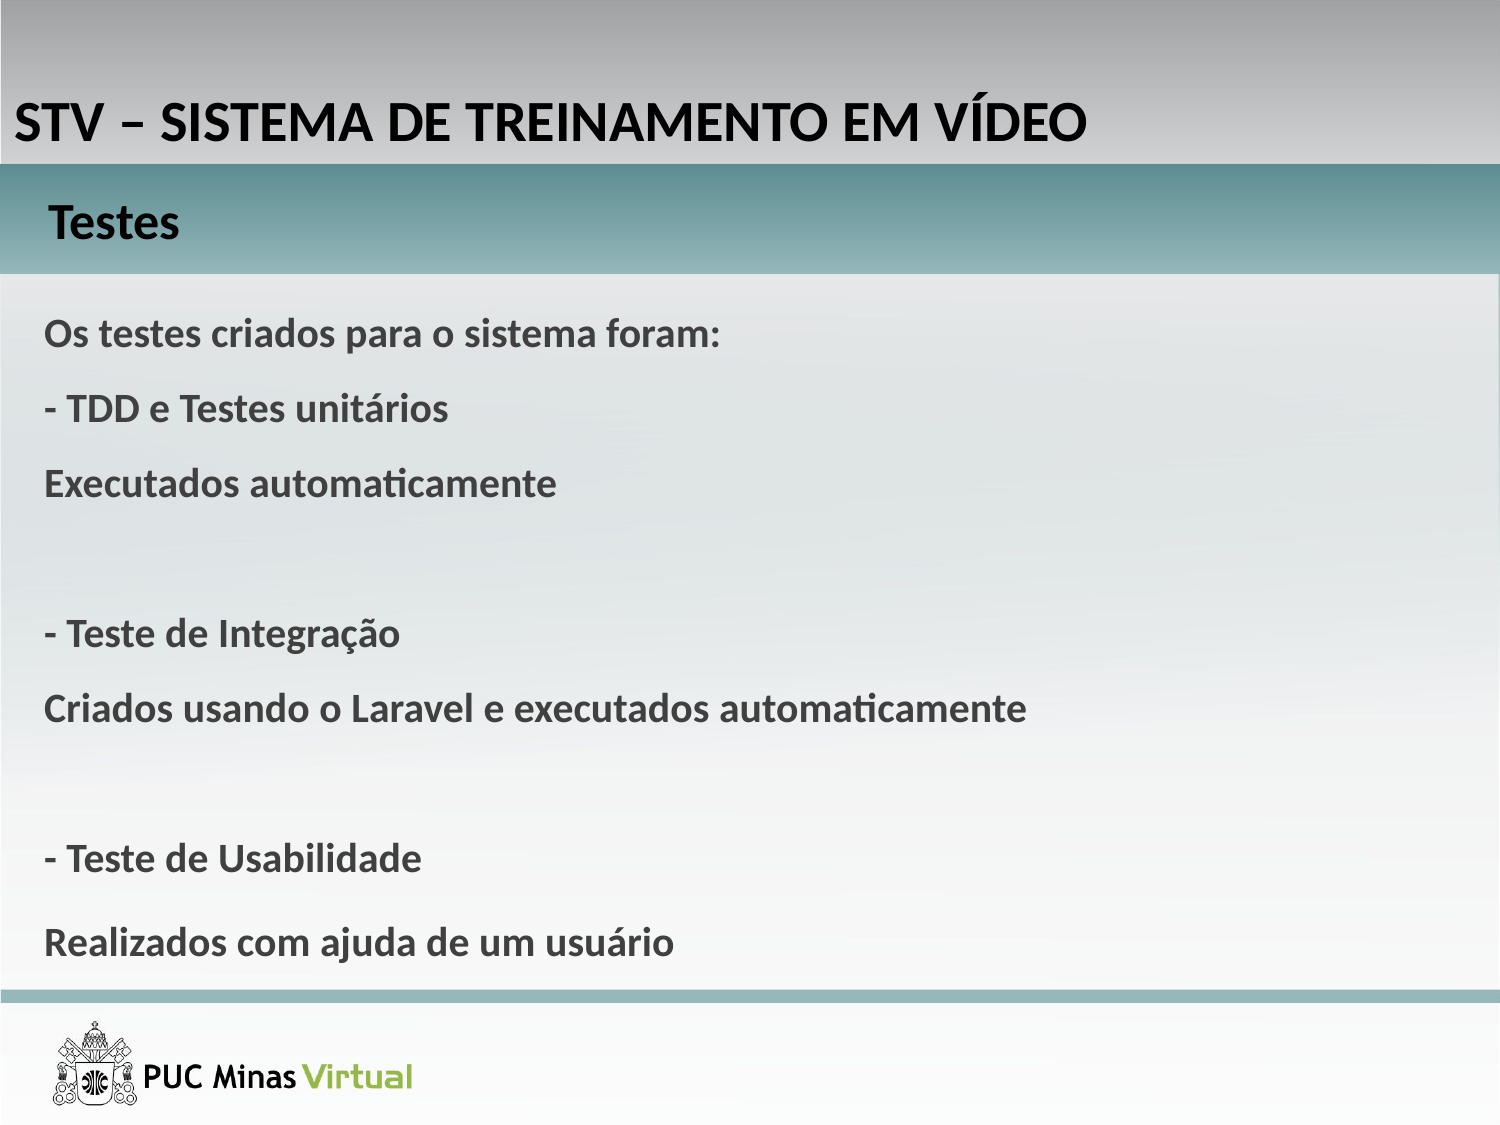

STV – SISTEMA DE TREINAMENTO EM VÍDEO
Testes
Os testes criados para o sistema foram:
- TDD e Testes unitários
Executados automaticamente
- Teste de Integração
Criados usando o Laravel e executados automaticamente
- Teste de Usabilidade
Realizados com ajuda de um usuário